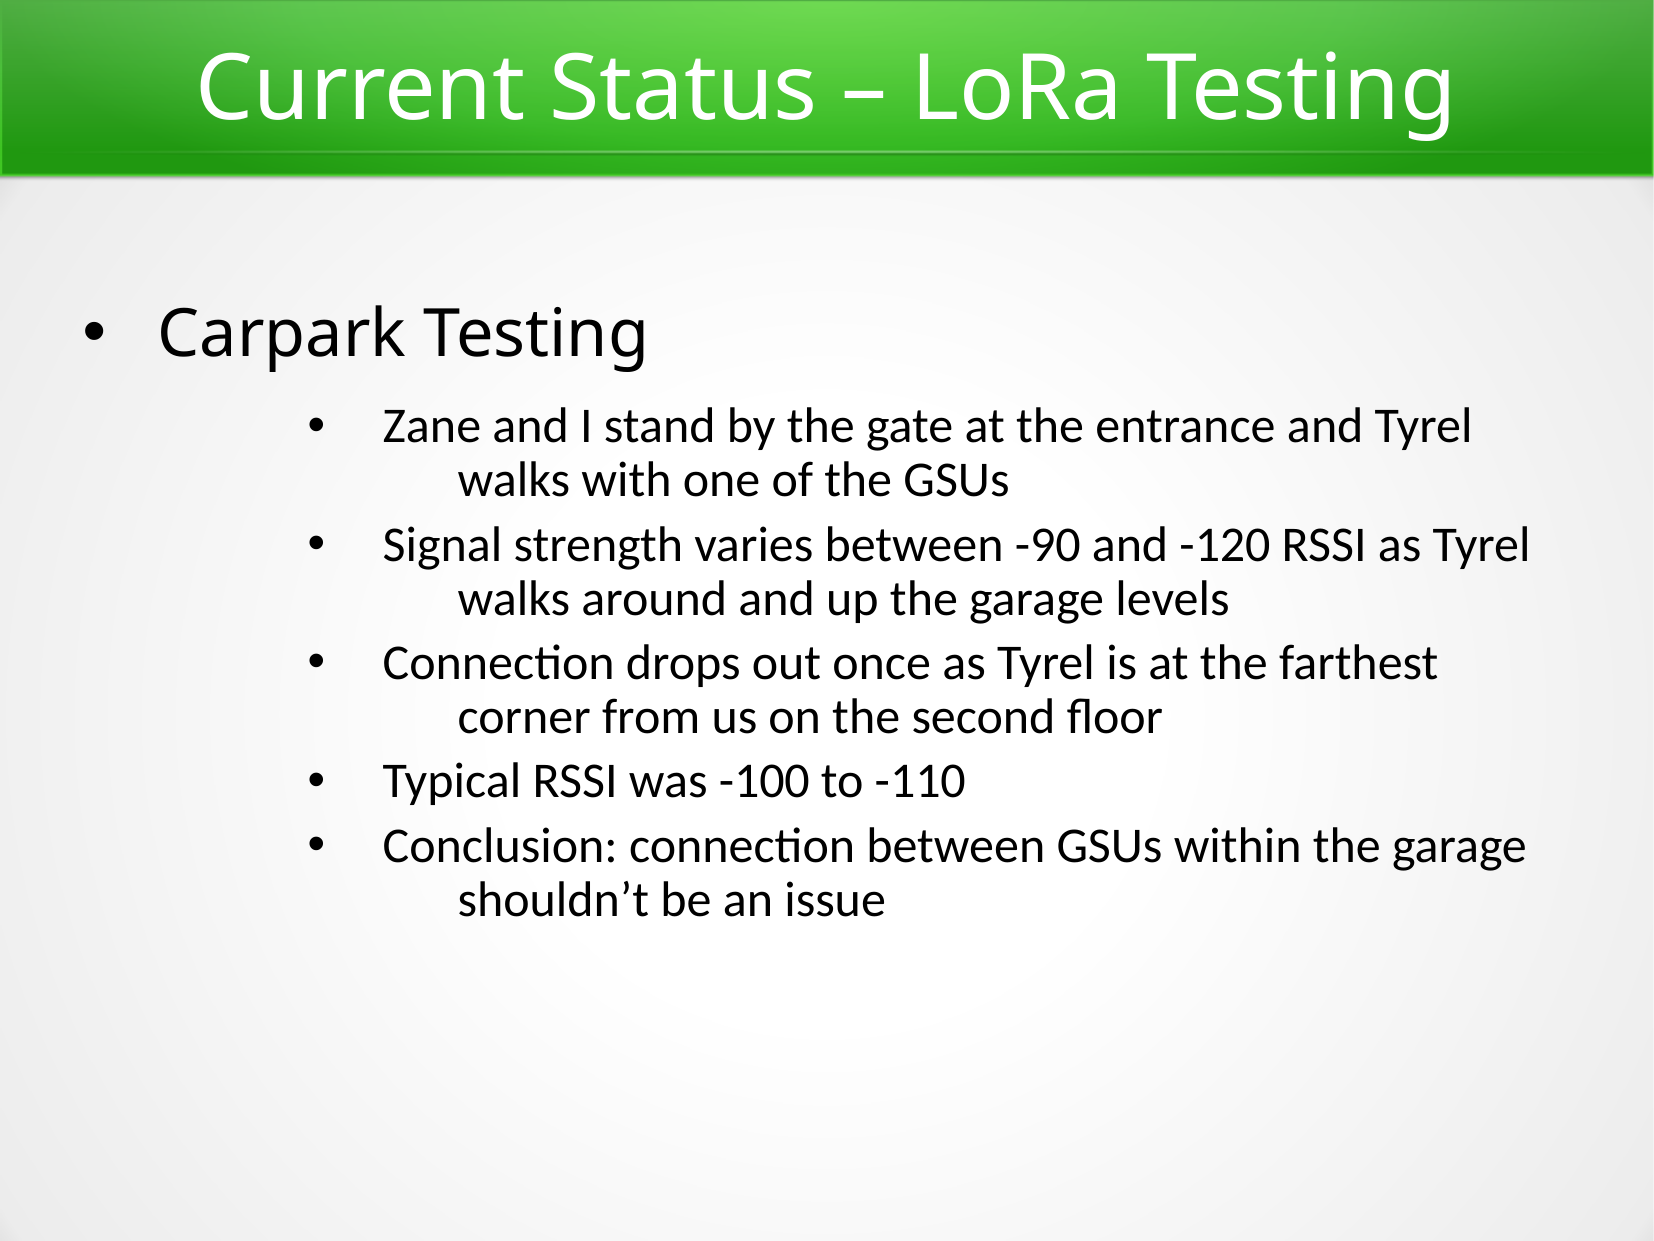

# Current Status – LoRa Testing
Carpark Testing
Zane and I stand by the gate at the entrance and Tyrel walks with one of the GSUs
Signal strength varies between -90 and -120 RSSI as Tyrel walks around and up the garage levels
Connection drops out once as Tyrel is at the farthest corner from us on the second floor
Typical RSSI was -100 to -110
Conclusion: connection between GSUs within the garage shouldn’t be an issue